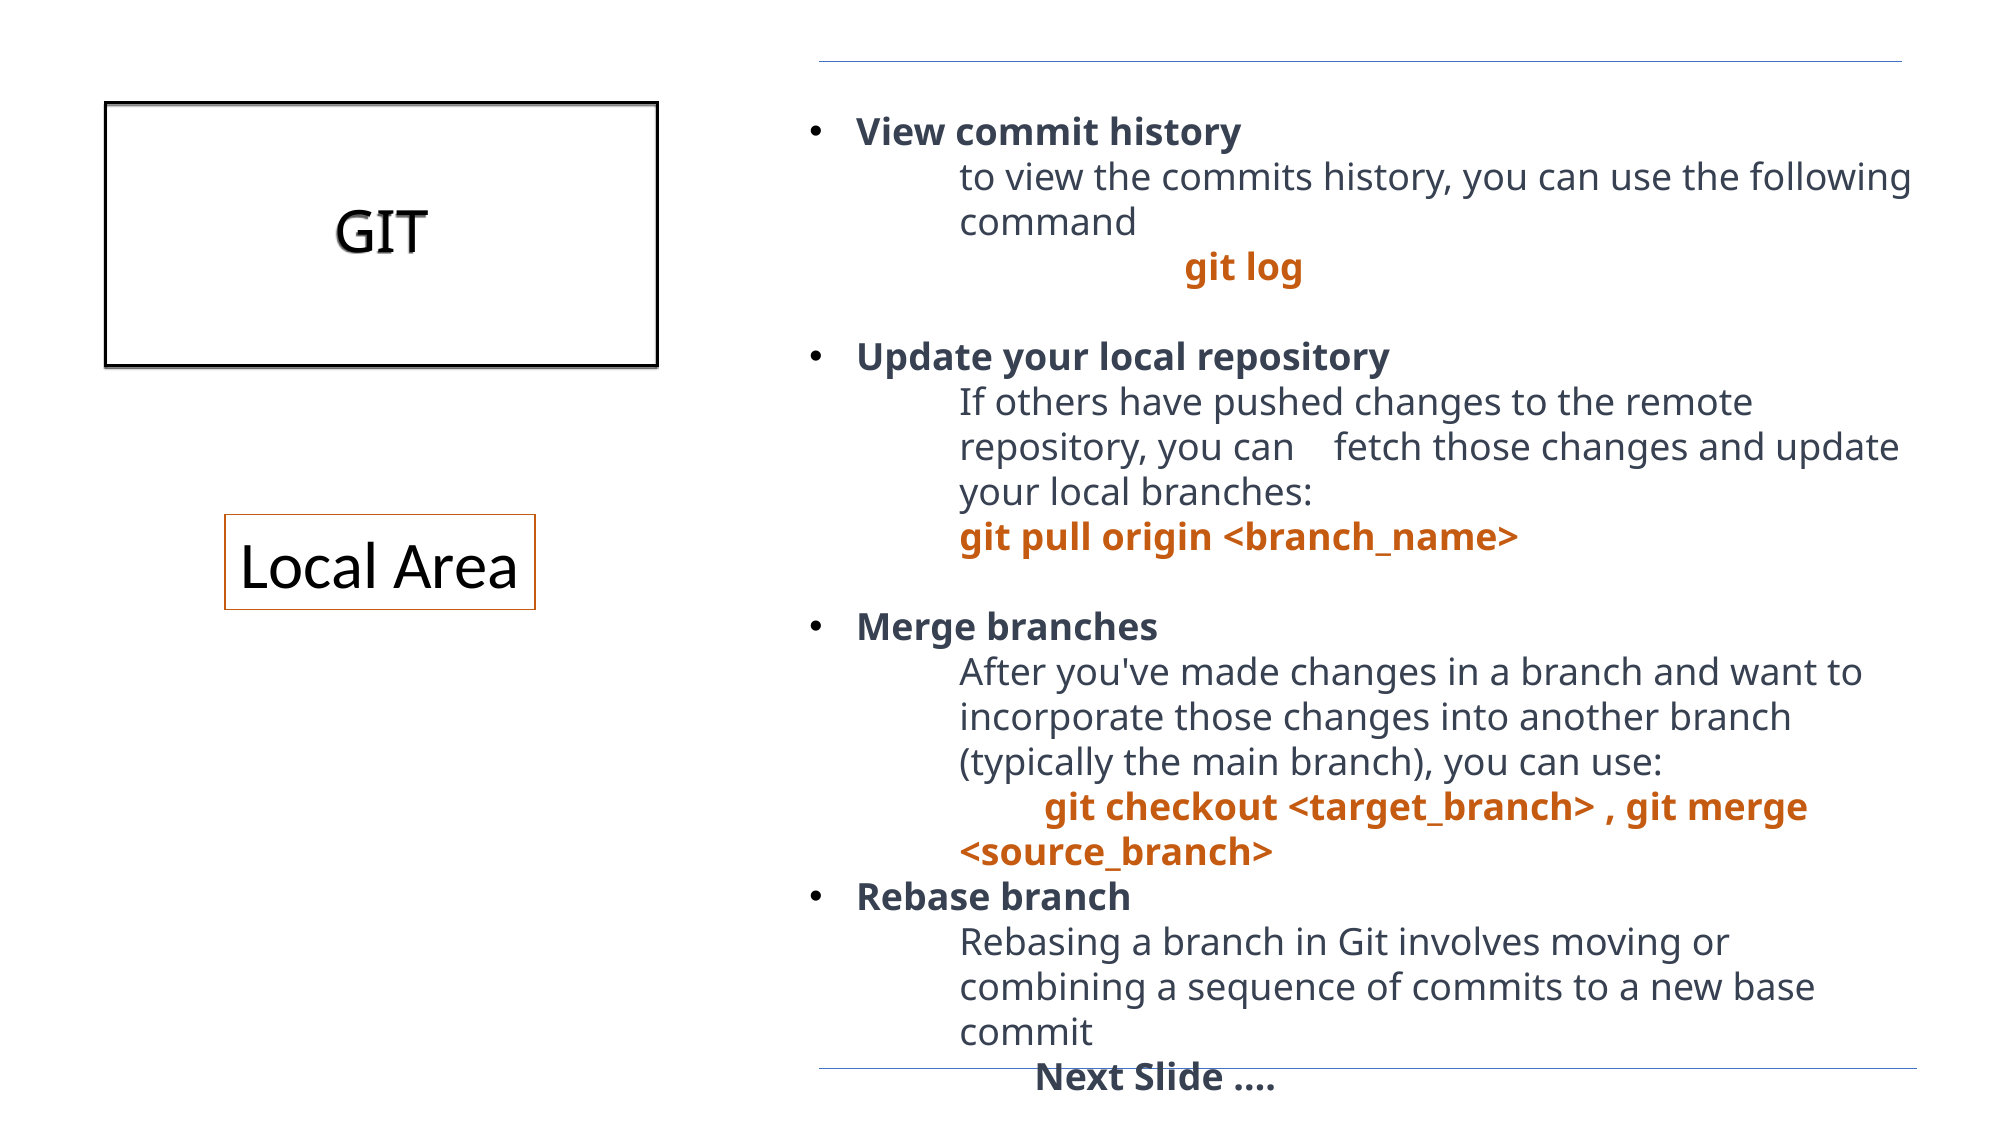

View commit history
to view the commits history, you can use the following command
			git log
Update your local repository
If others have pushed changes to the remote repository, you can fetch those changes and update your local branches:
 	 	git pull origin <branch_name>
Merge branches
After you've made changes in a branch and want to incorporate those changes into another branch (typically the main branch), you can use:
	 git checkout <target_branch> , git merge <source_branch>
Rebase branch
Rebasing a branch in Git involves moving or combining a sequence of commits to a new base commit
	Next Slide ….
# GIT
Local Area